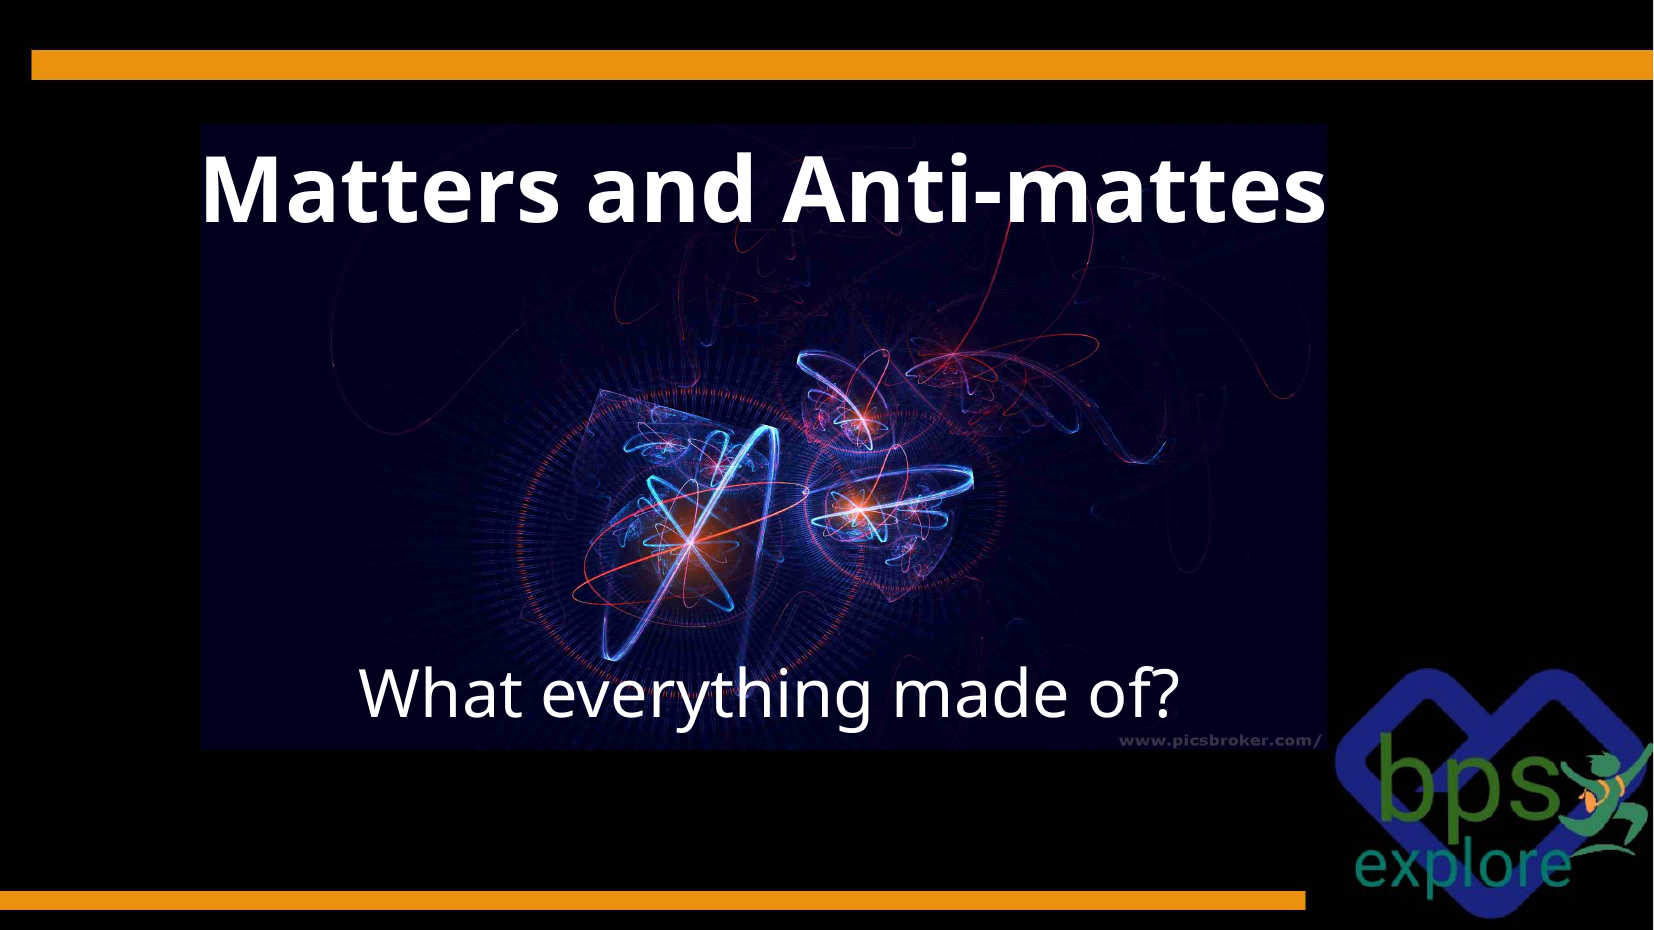

Matters and Anti-mattes
# What everything made of?